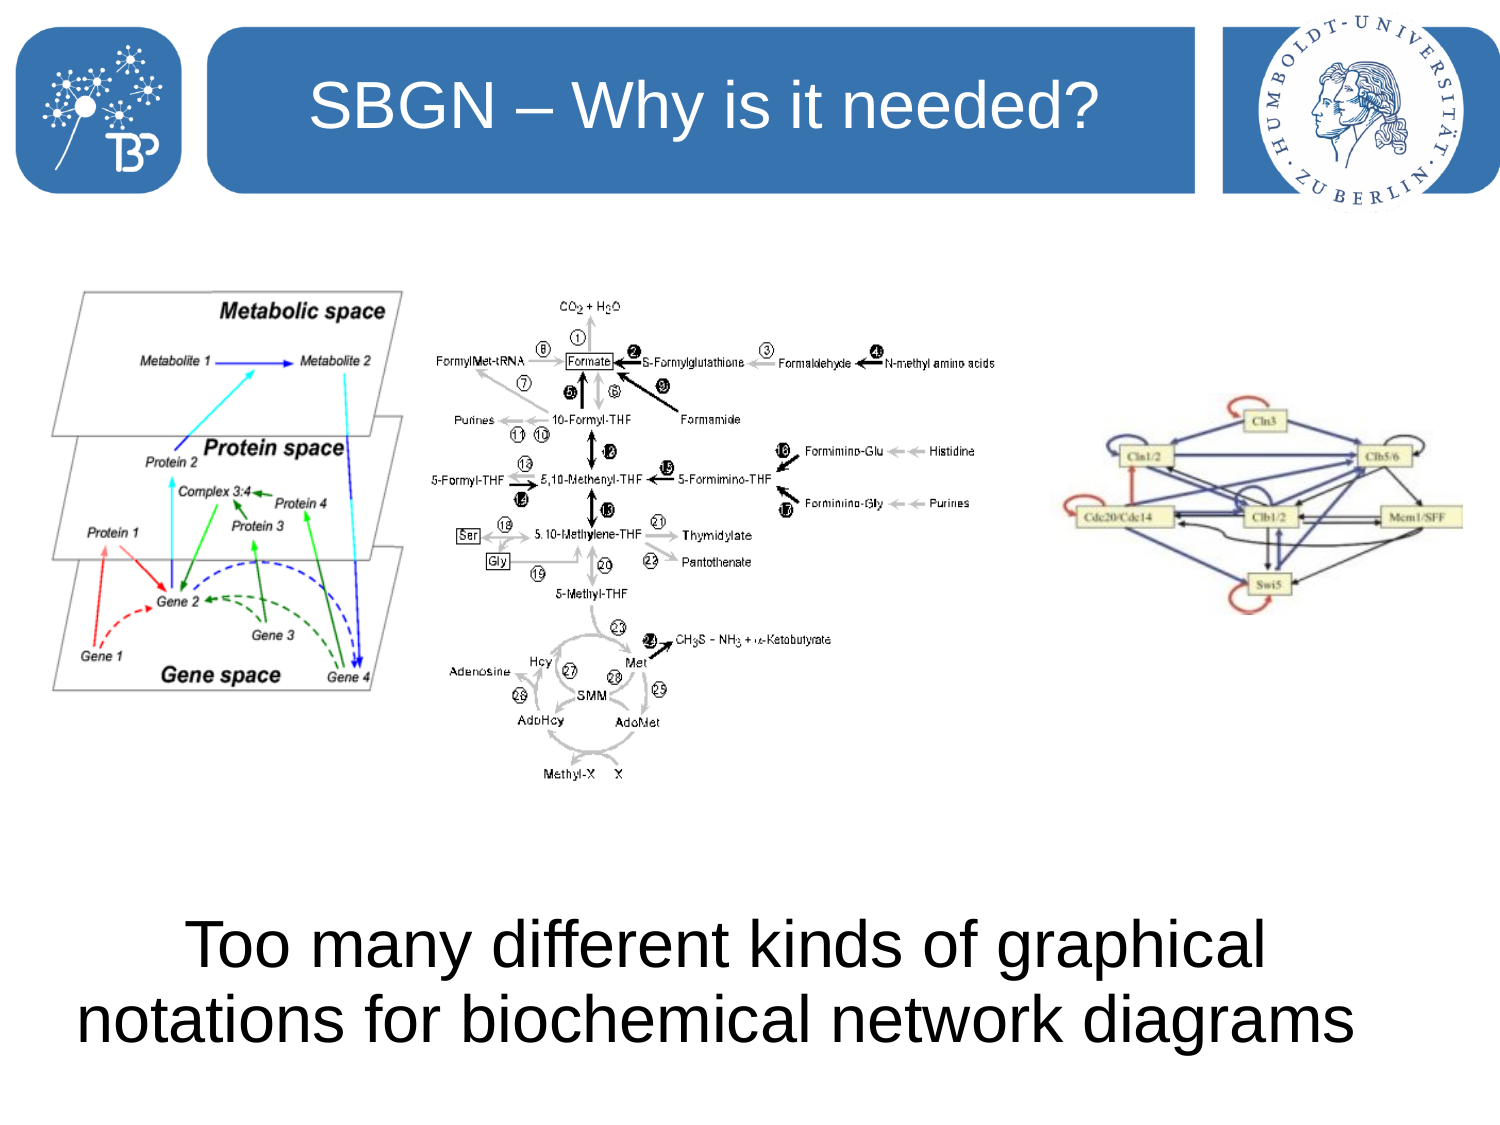

# SBGN – Why is it needed?
Too many different kinds of graphical notations for biochemical network diagrams